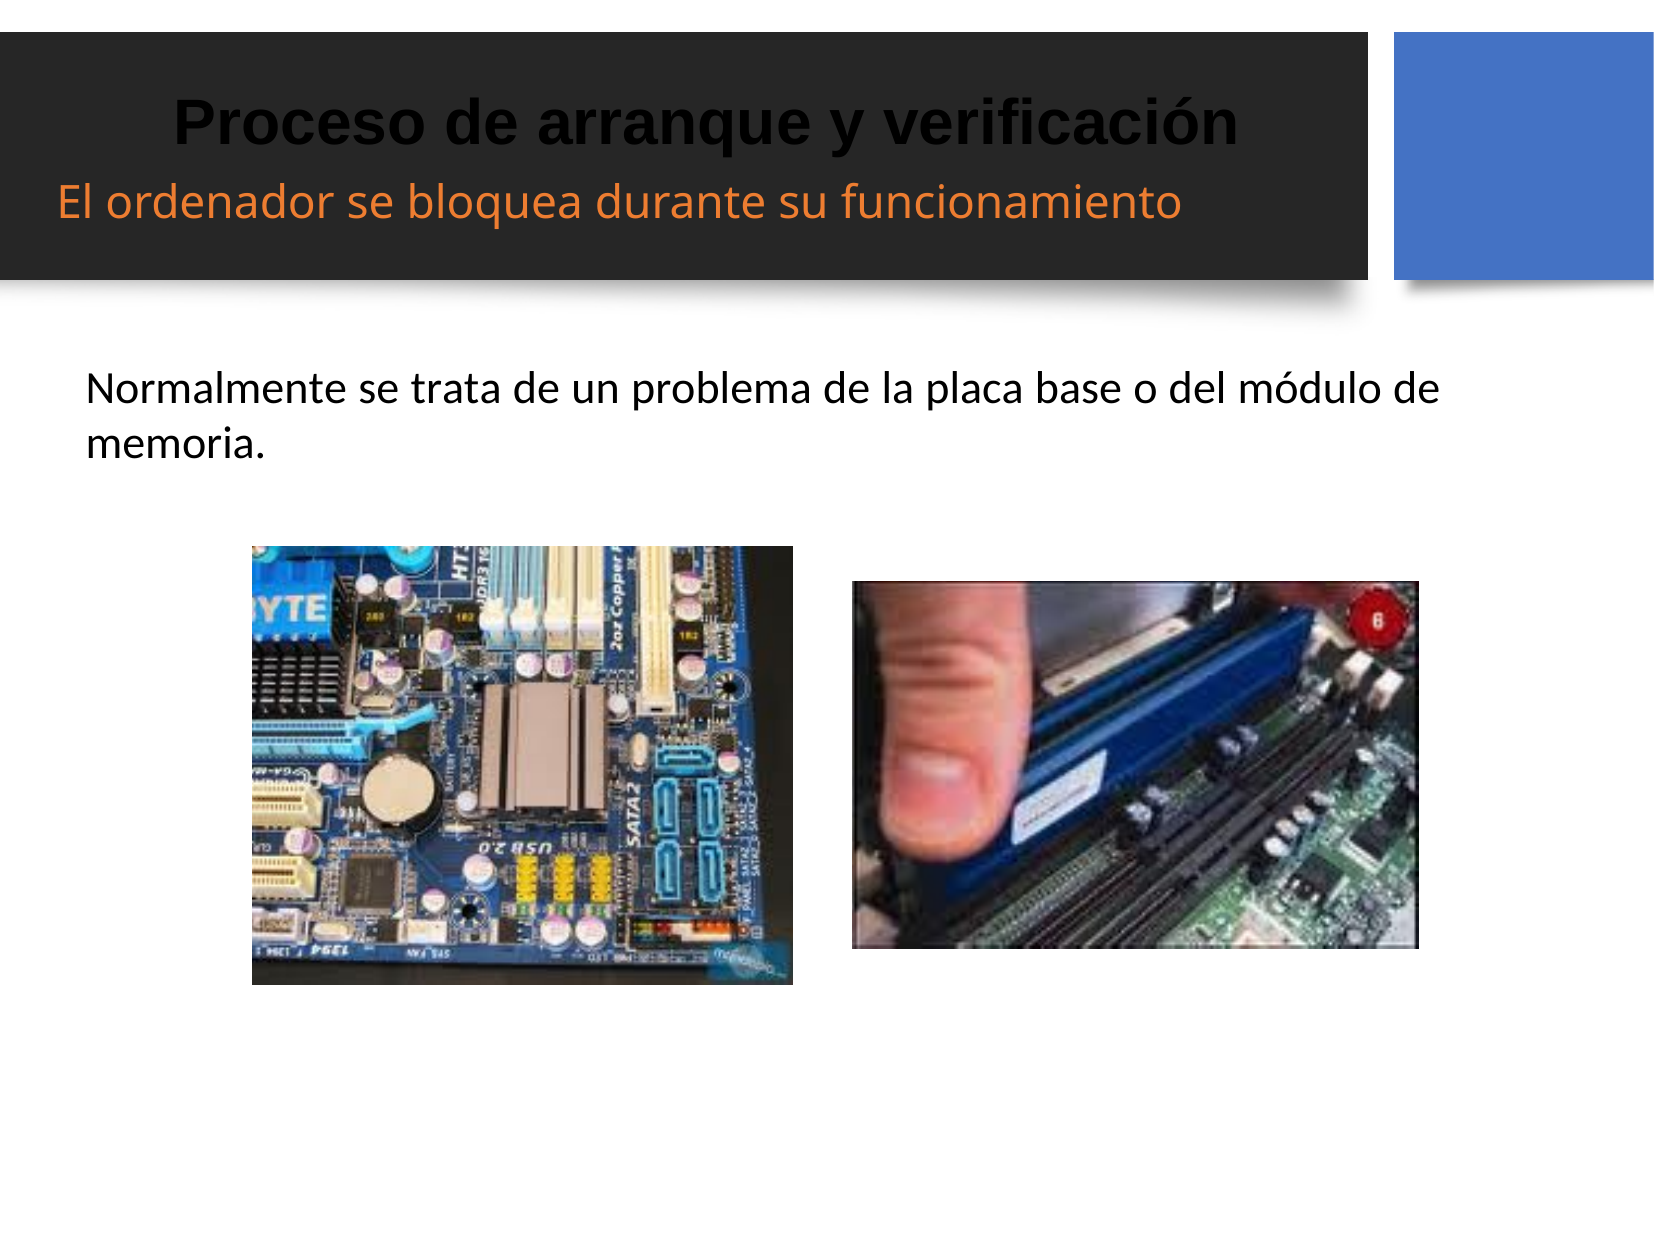

Proceso de arranque y verificación
El ordenador se bloquea durante su funcionamiento
# Normalmente se trata de un problema de la placa base o del módulo de memoria.